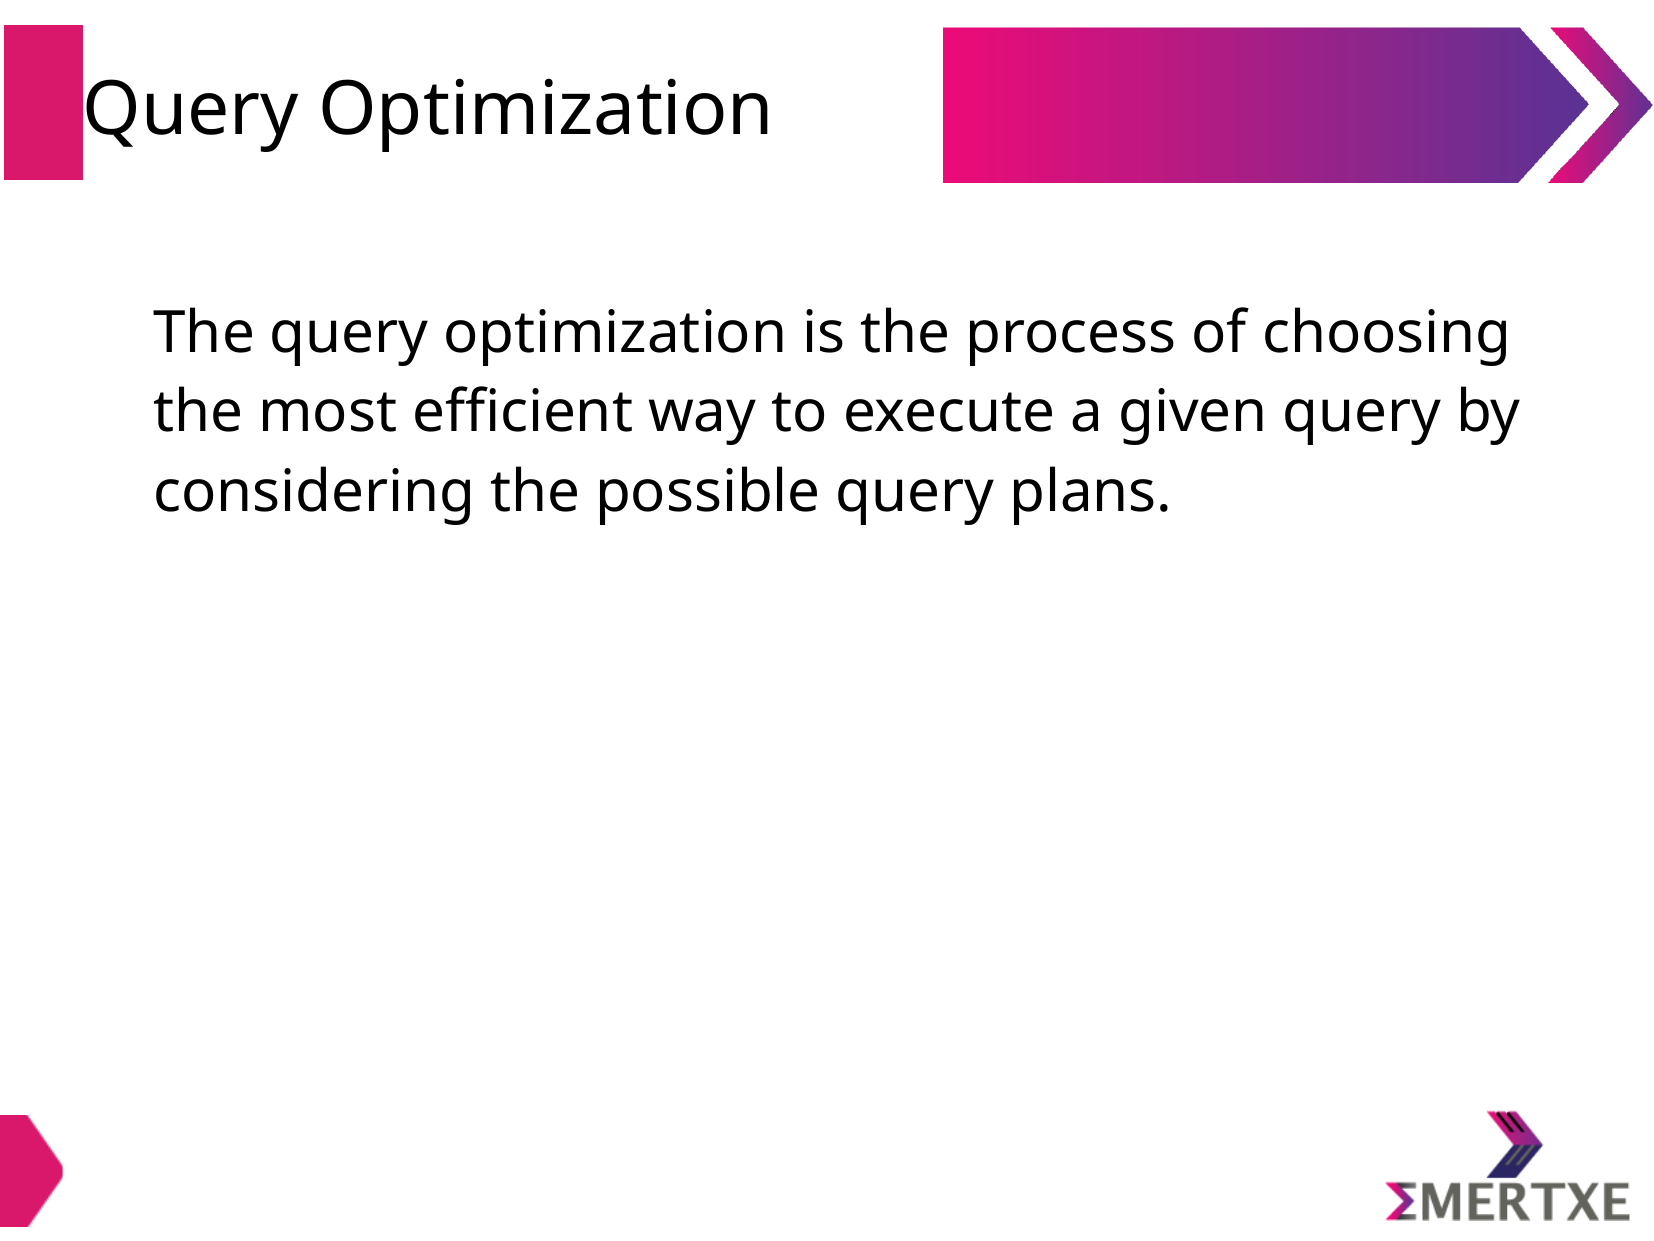

# Query Optimization
The query optimization is the process of choosing the most efficient way to execute a given query by considering the possible query plans.